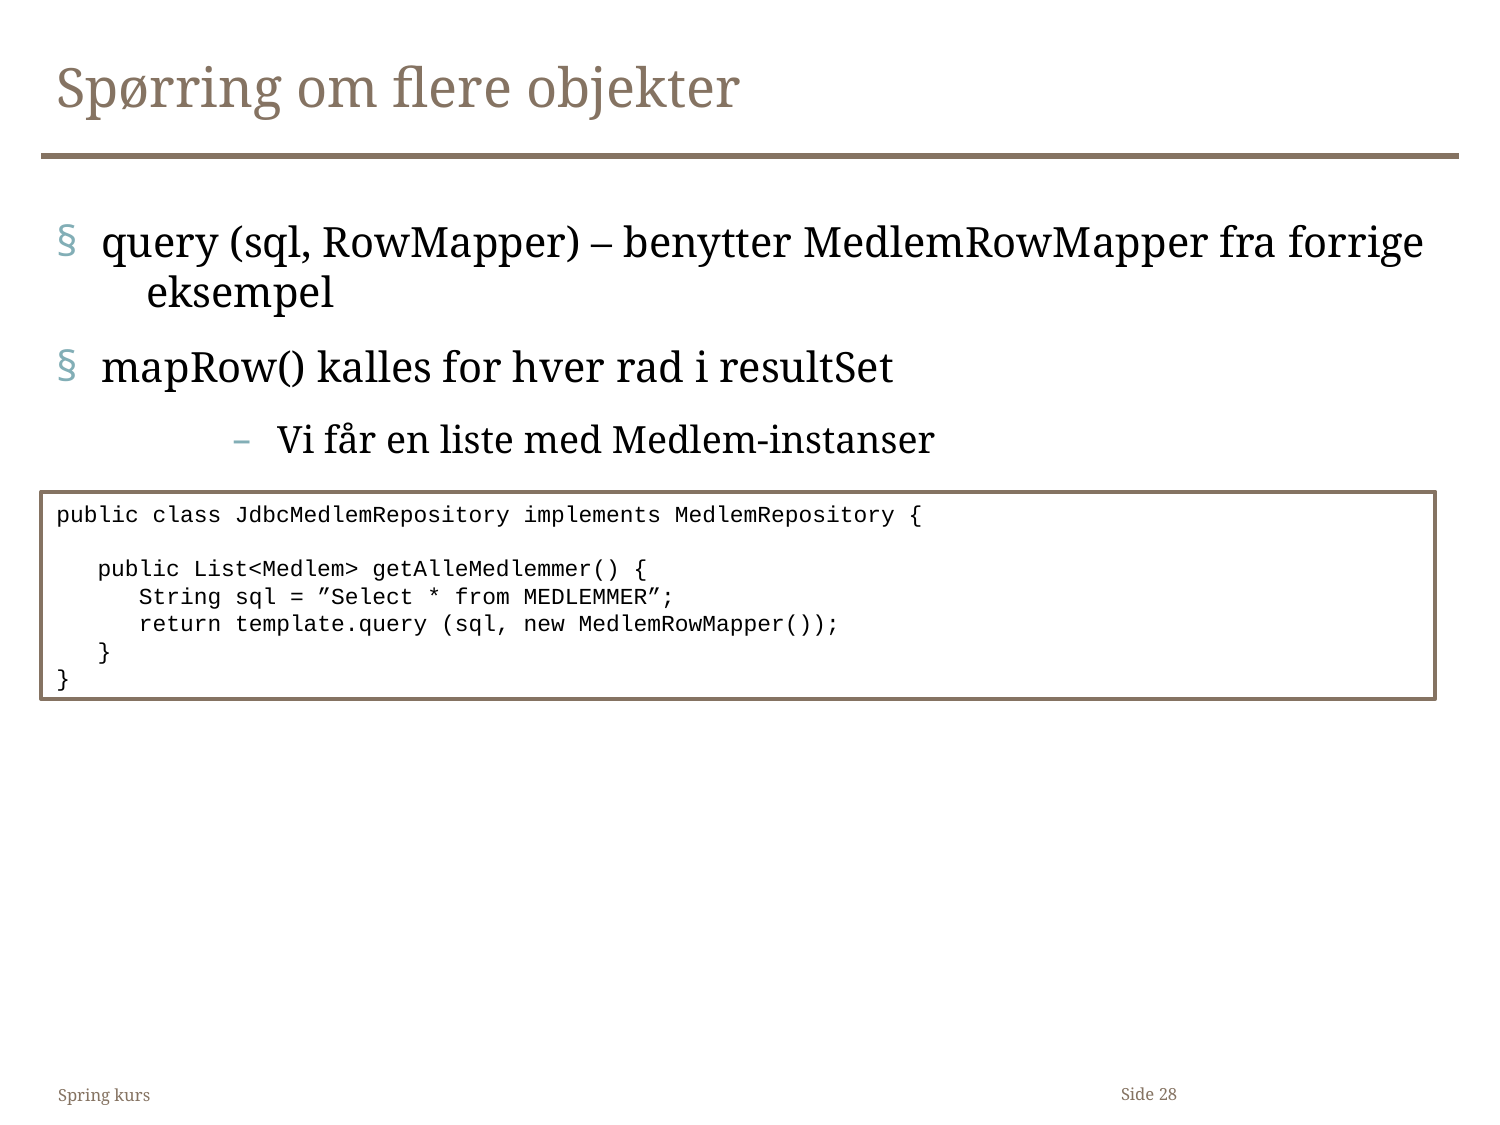

# Spørring om flere objekter
query (sql, RowMapper) – benytter MedlemRowMapper fra forrige eksempel
mapRow() kalles for hver rad i resultSet
Vi får en liste med Medlem-instanser
public class JdbcMedlemRepository implements MedlemRepository {
 public List<Medlem> getAlleMedlemmer() {
 String sql = ”Select * from MEDLEMMER”;
 return template.query (sql, new MedlemRowMapper());
 }
}
Spring kurs
Side